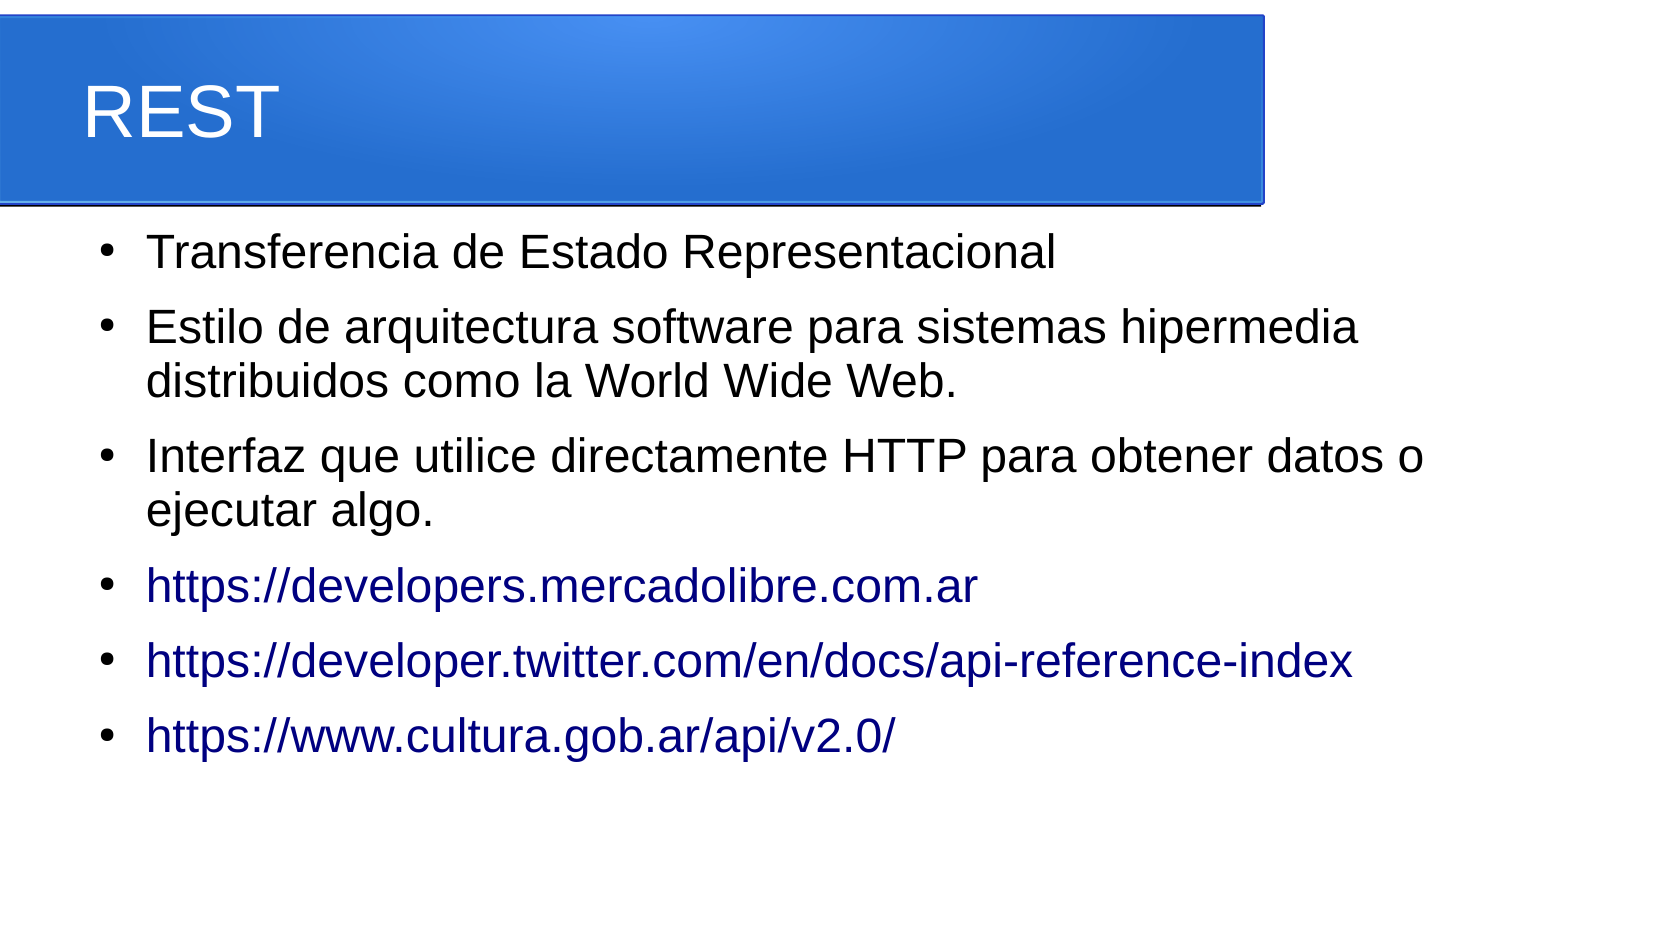

# REST
Transferencia de Estado Representacional
Estilo de arquitectura software para sistemas hipermedia distribuidos como la World Wide Web.
Interfaz que utilice directamente HTTP para obtener datos o ejecutar algo.
https://developers.mercadolibre.com.ar
https://developer.twitter.com/en/docs/api-reference-index
https://www.cultura.gob.ar/api/v2.0/